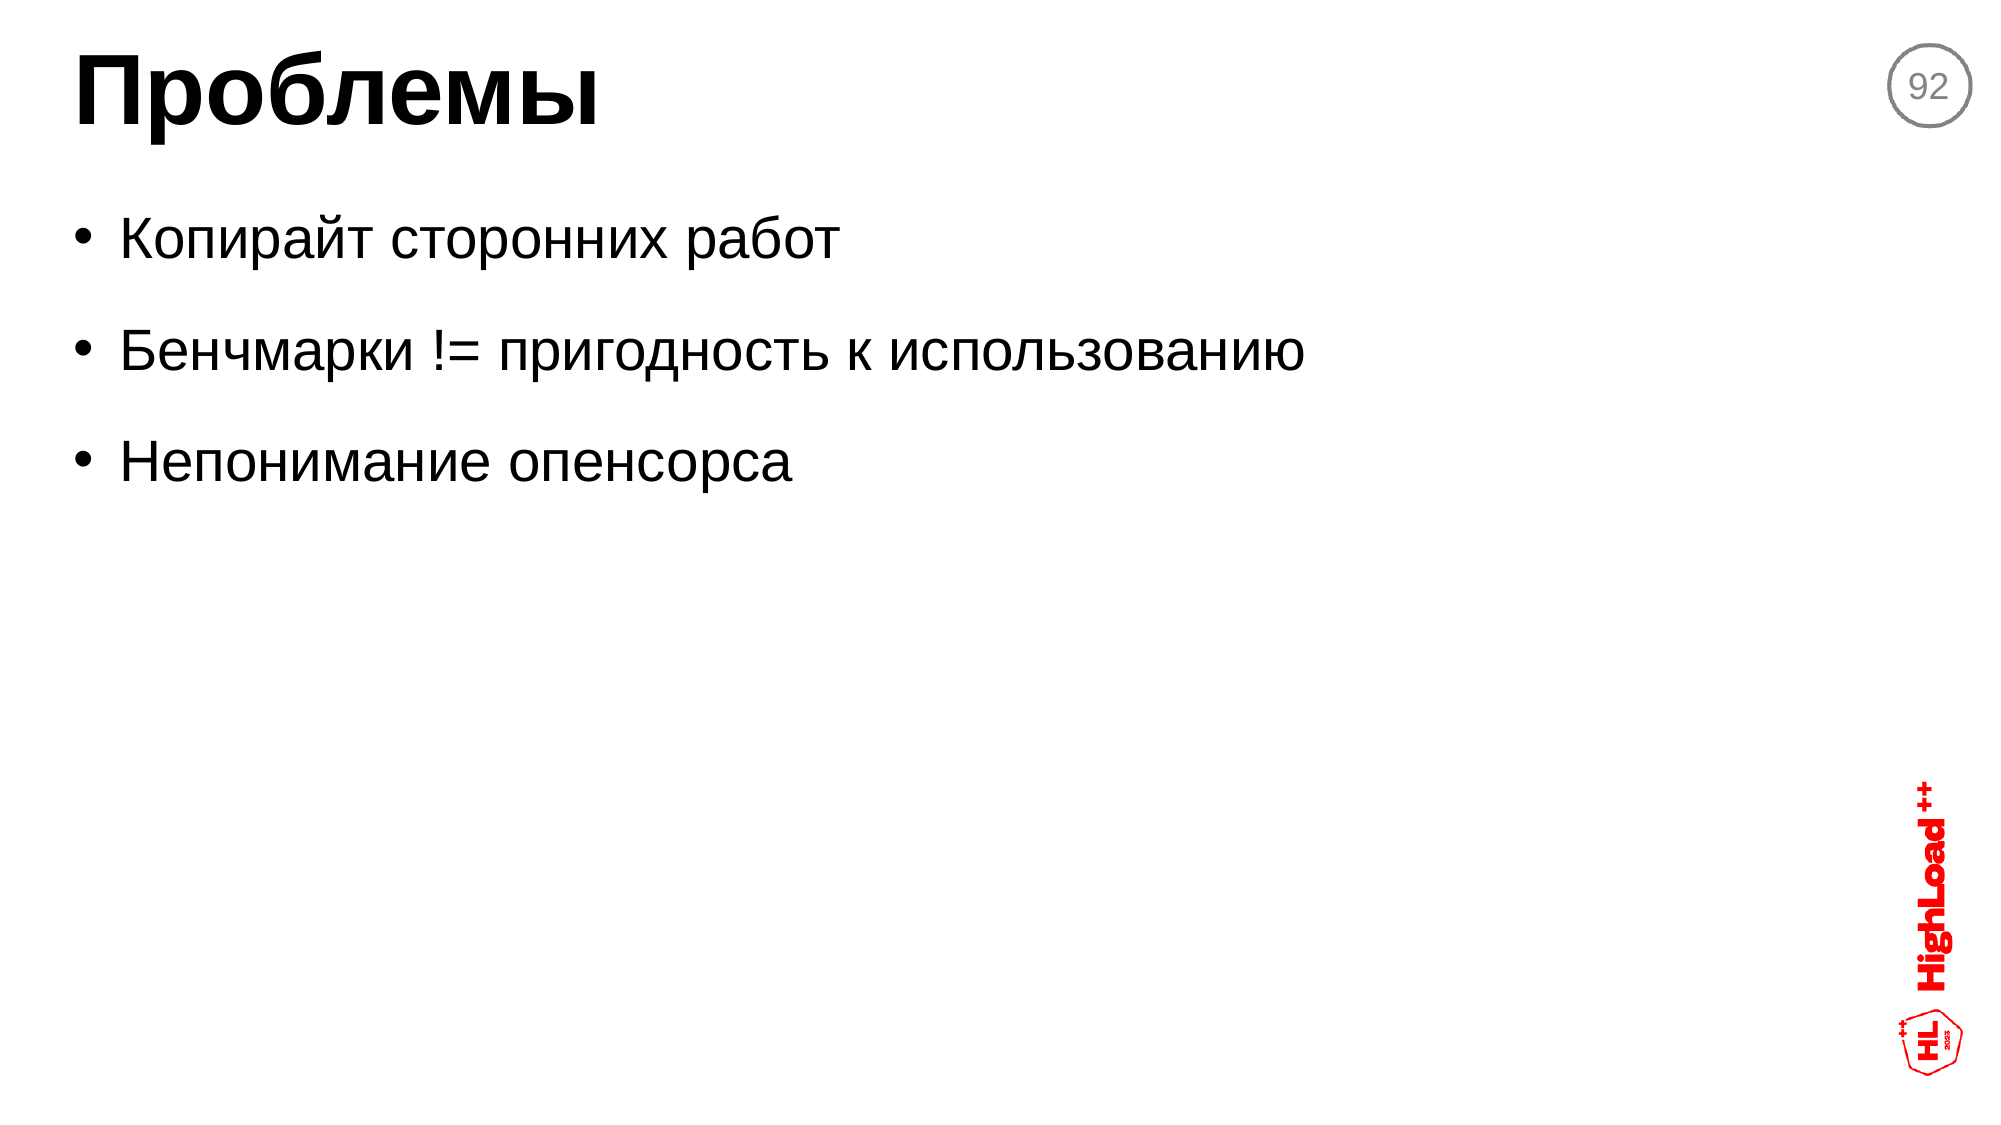

# Проблемы
92
 Копирайт сторонних работ
 Бенчмарки != пригодность к использованию
 Непонимание опенсорса